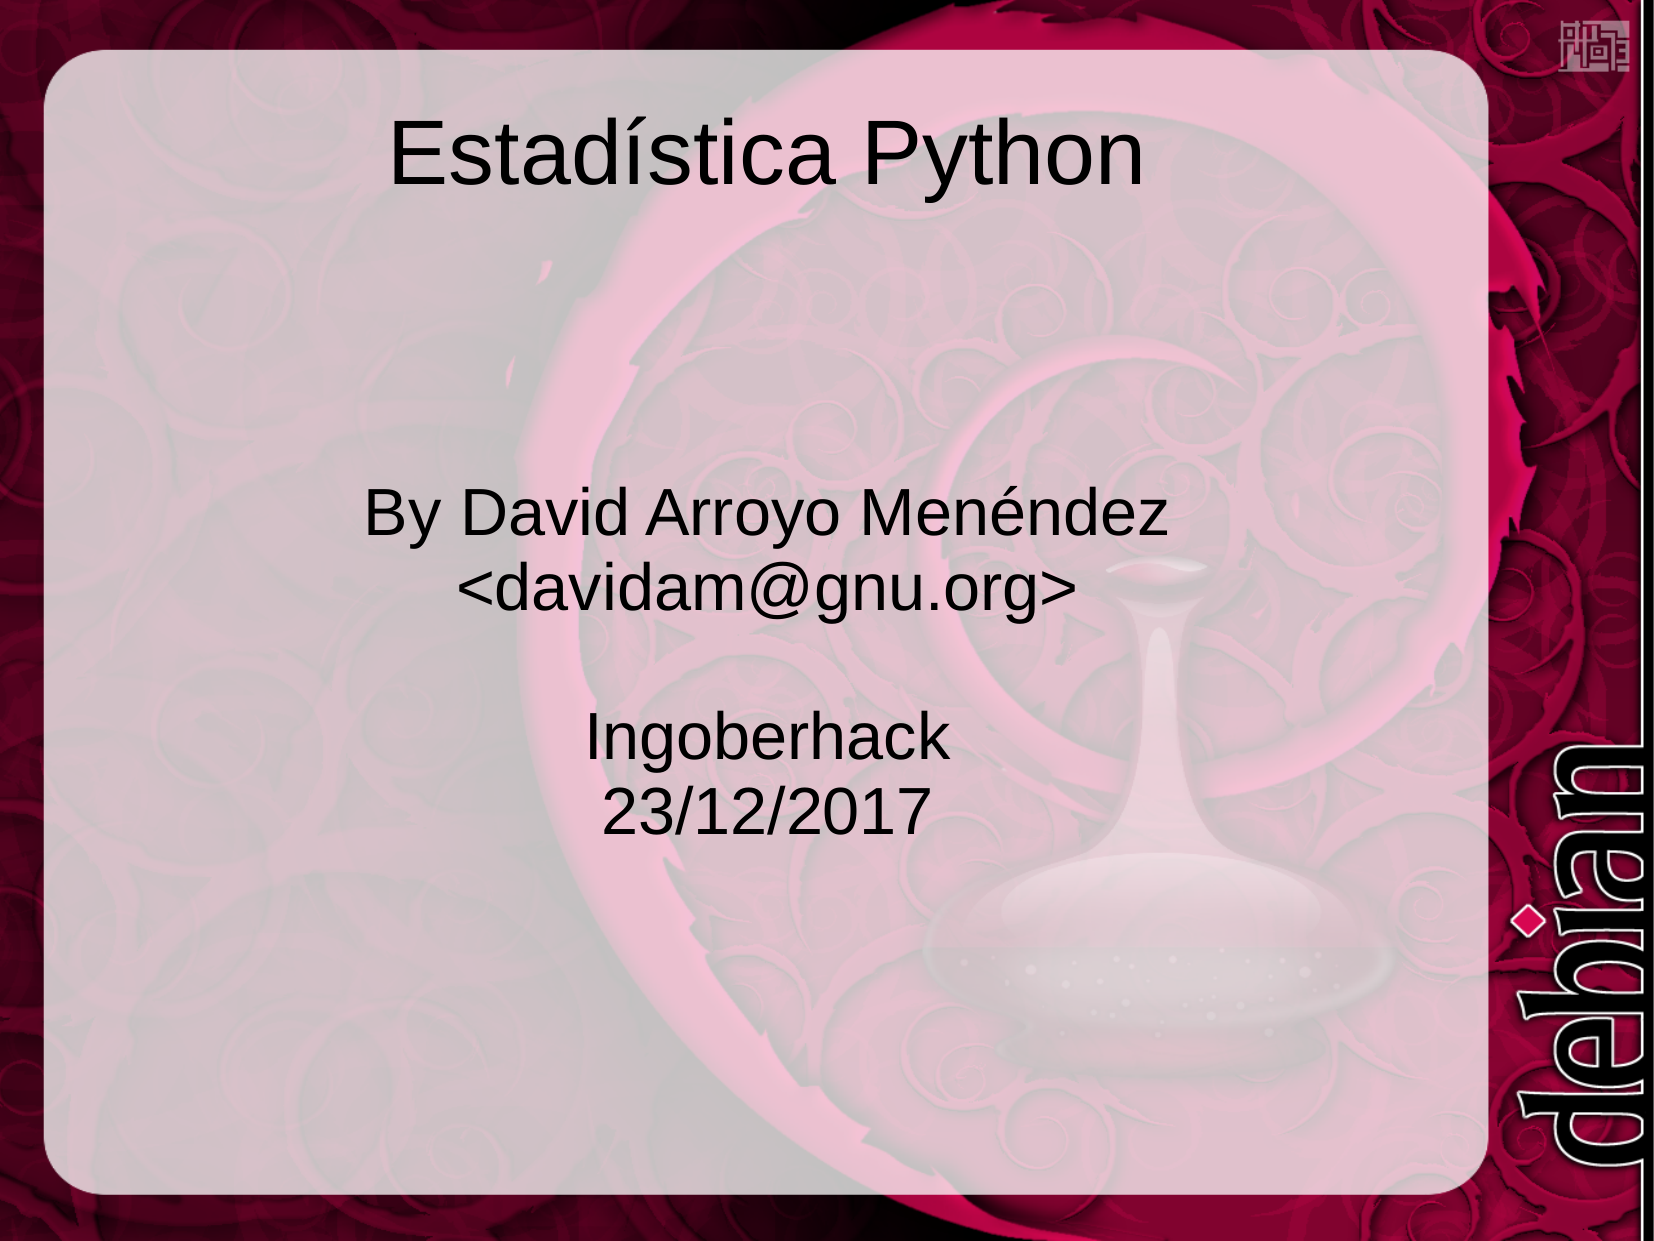

# Estadística Python
By David Arroyo Menéndez
<davidam@gnu.org>
Ingoberhack
23/12/2017